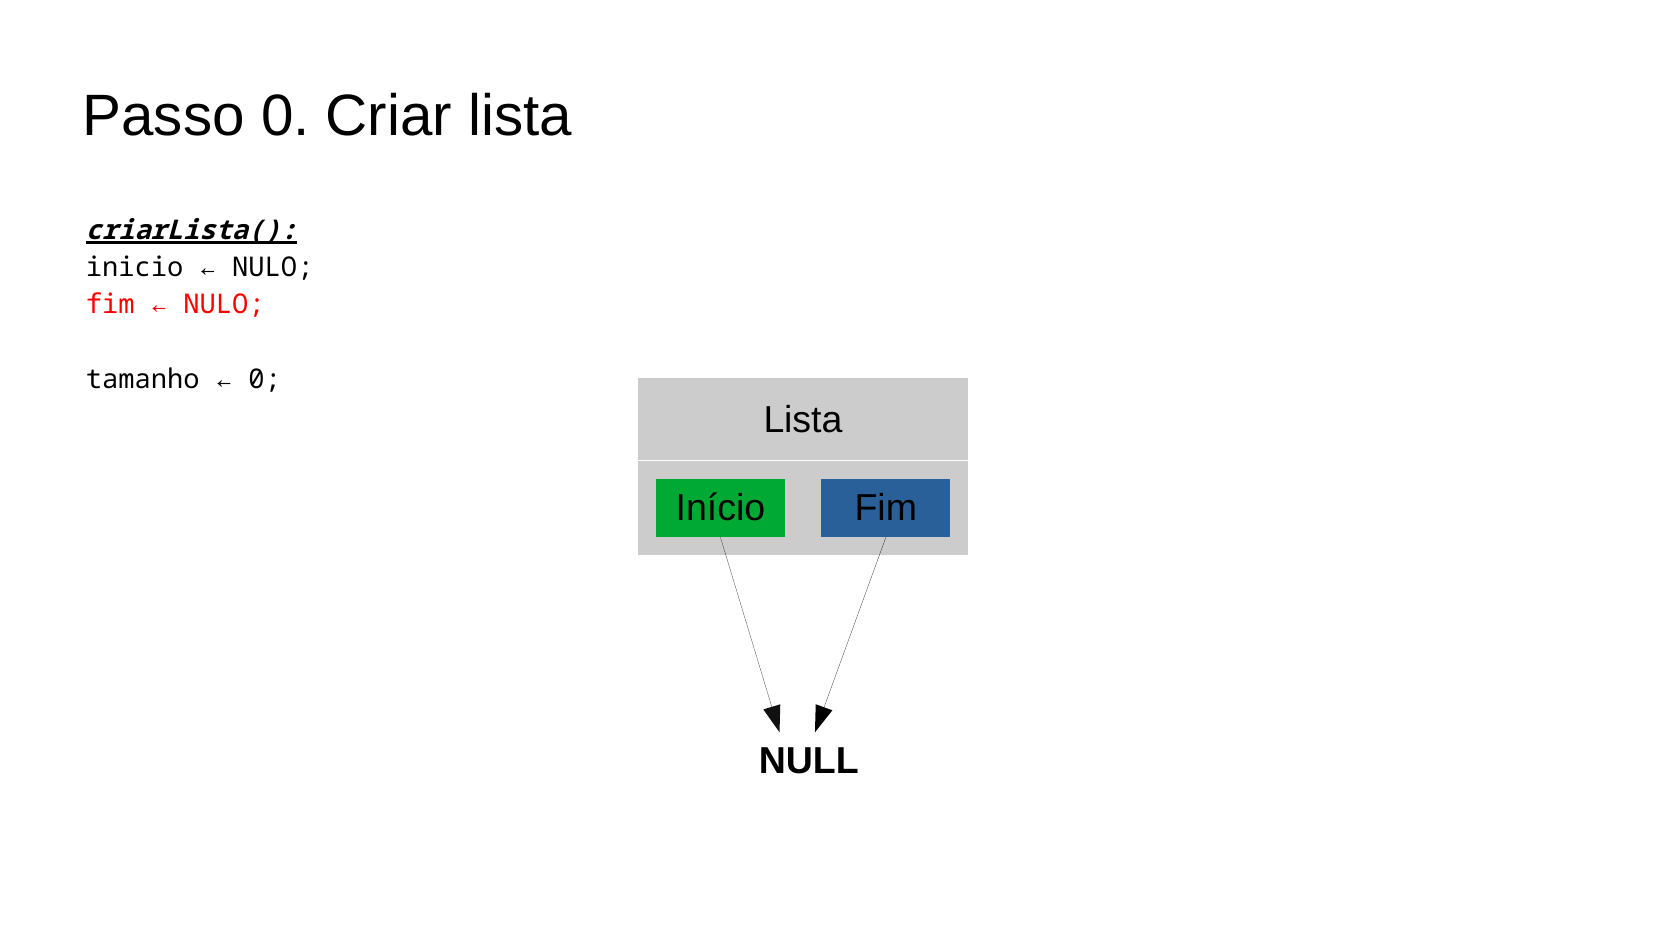

# Passo 0. Criar lista
criarLista():
inicio ← NULO;
fim ← NULO;
tamanho ← 0;
Lista
Início
Fim
NULL